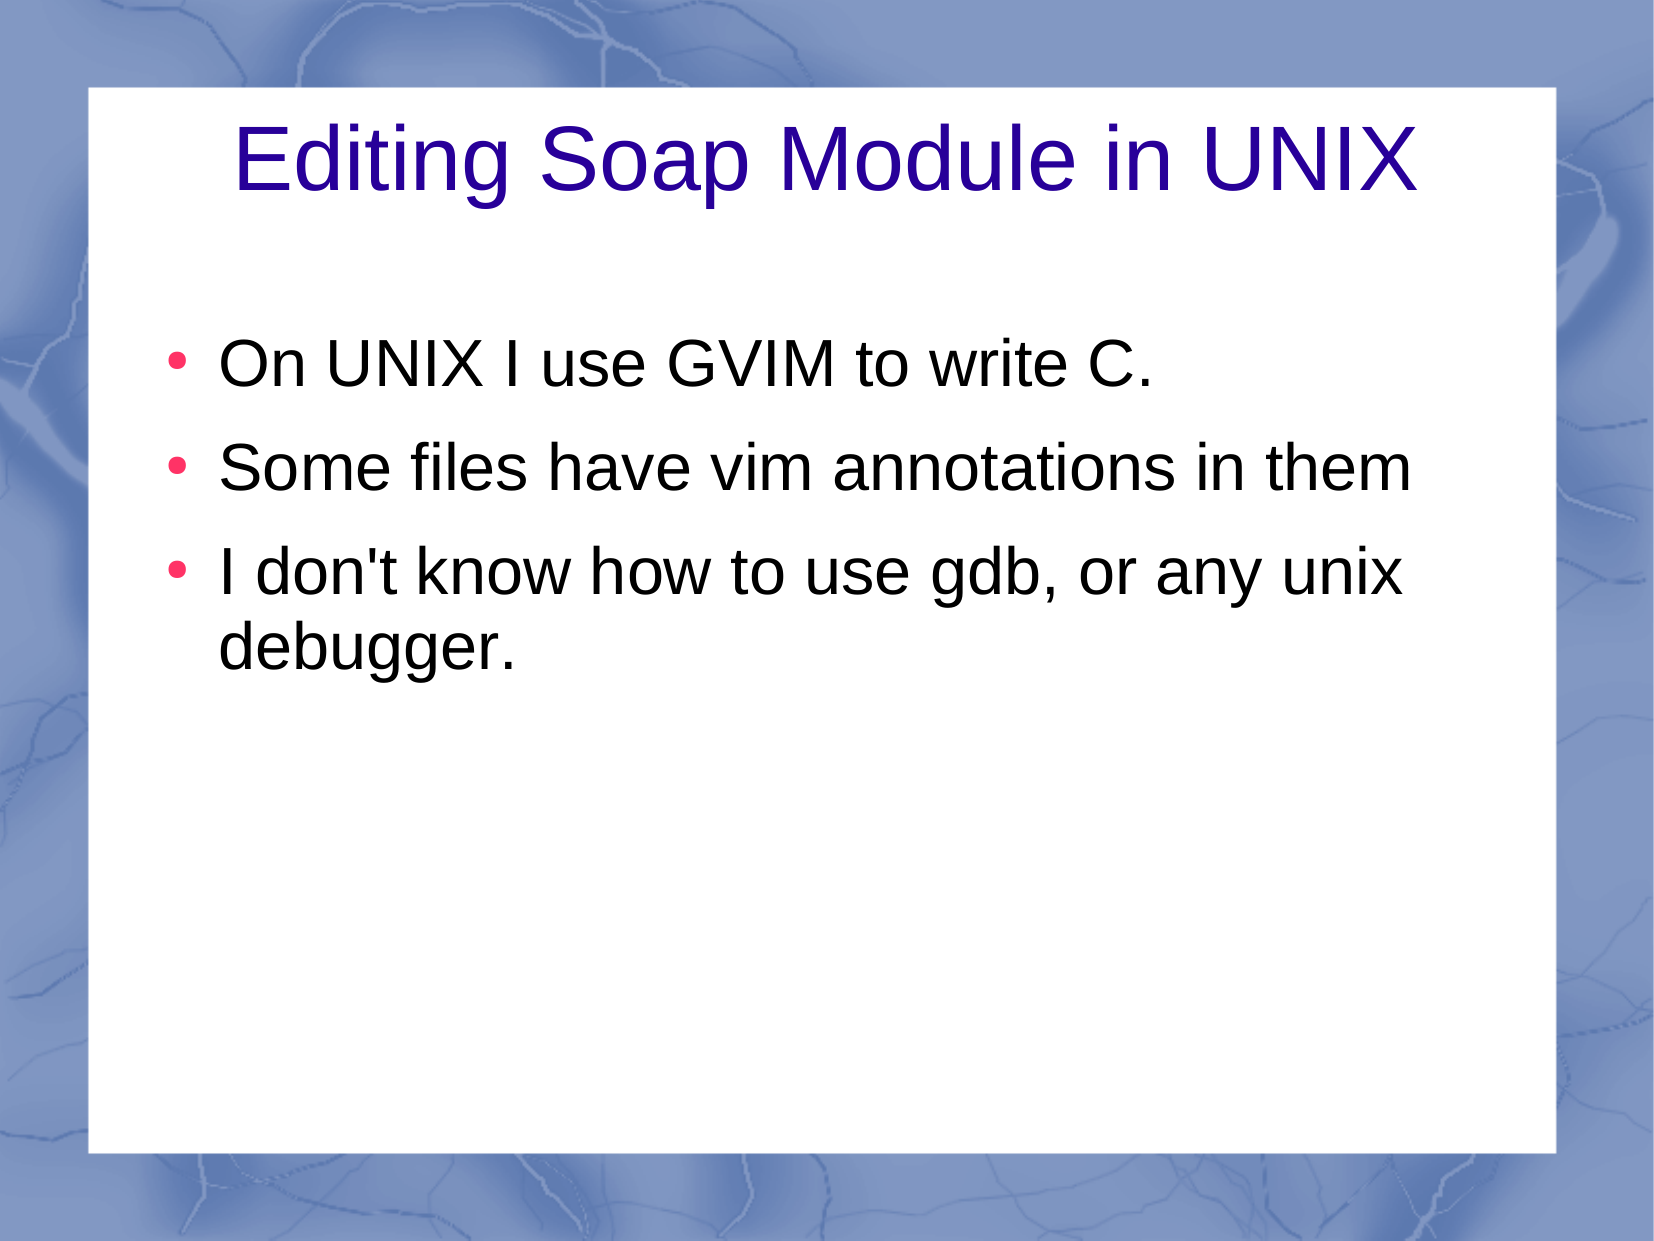

# Editing Soap Module in UNIX
On UNIX I use GVIM to write C.
Some files have vim annotations in them
I don't know how to use gdb, or any unix debugger.